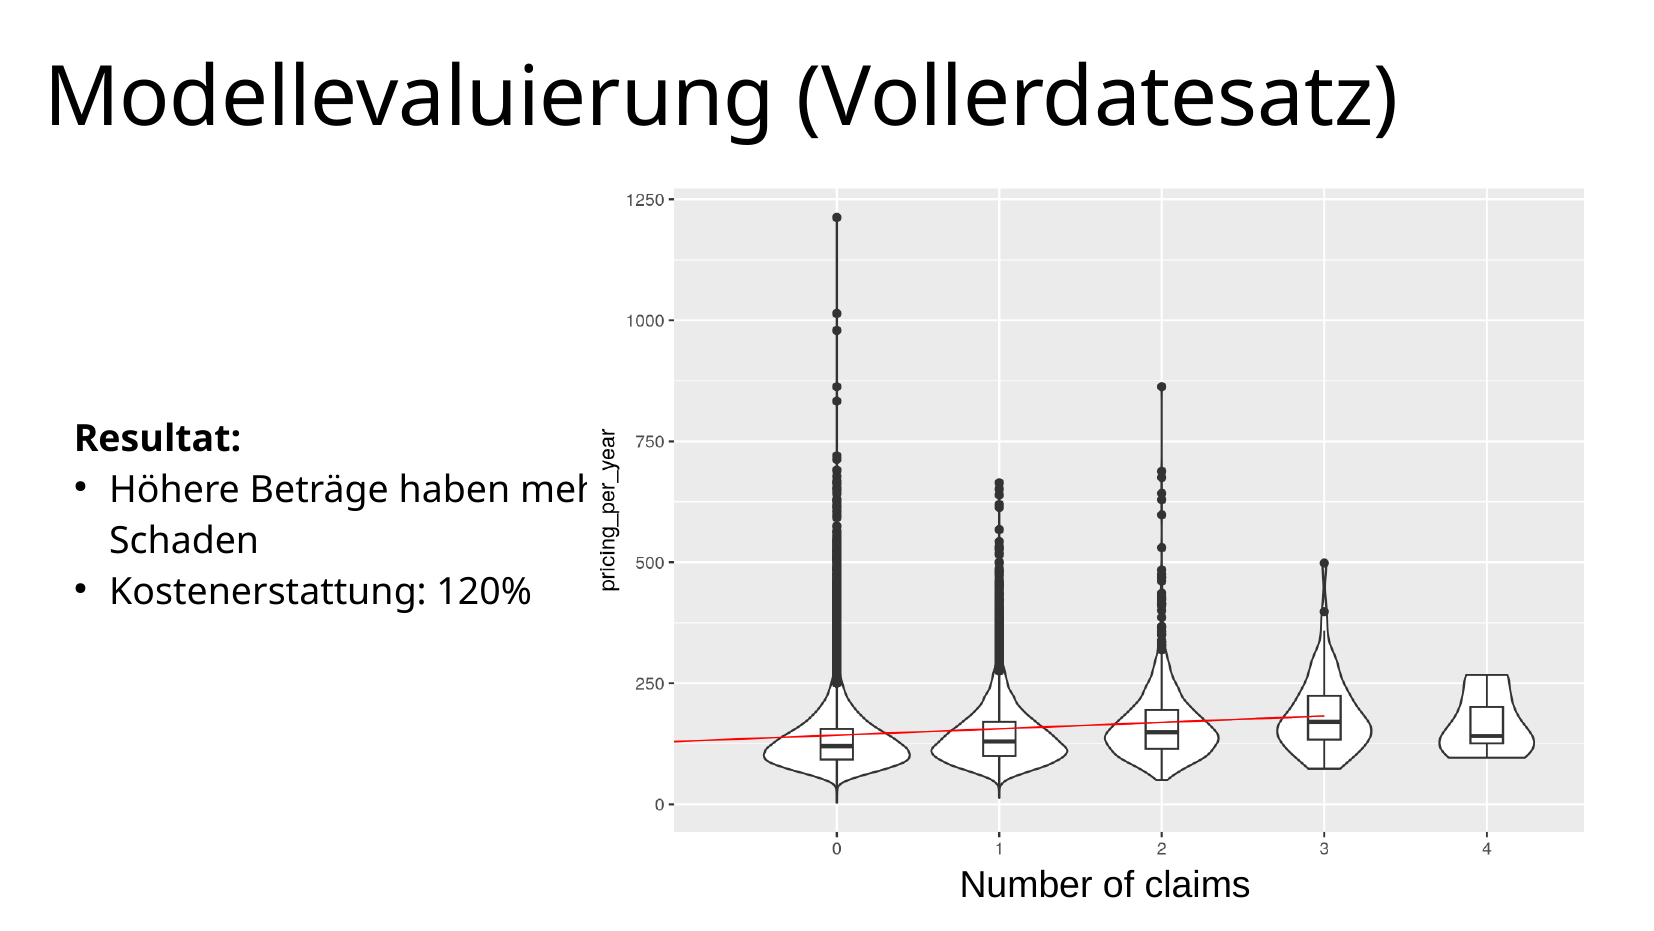

Modellevaluierung (Vollerdatesatz)
Resultat:
Höhere Beträge haben mehr Schaden
Kostenerstattung: 120%
Number of claims